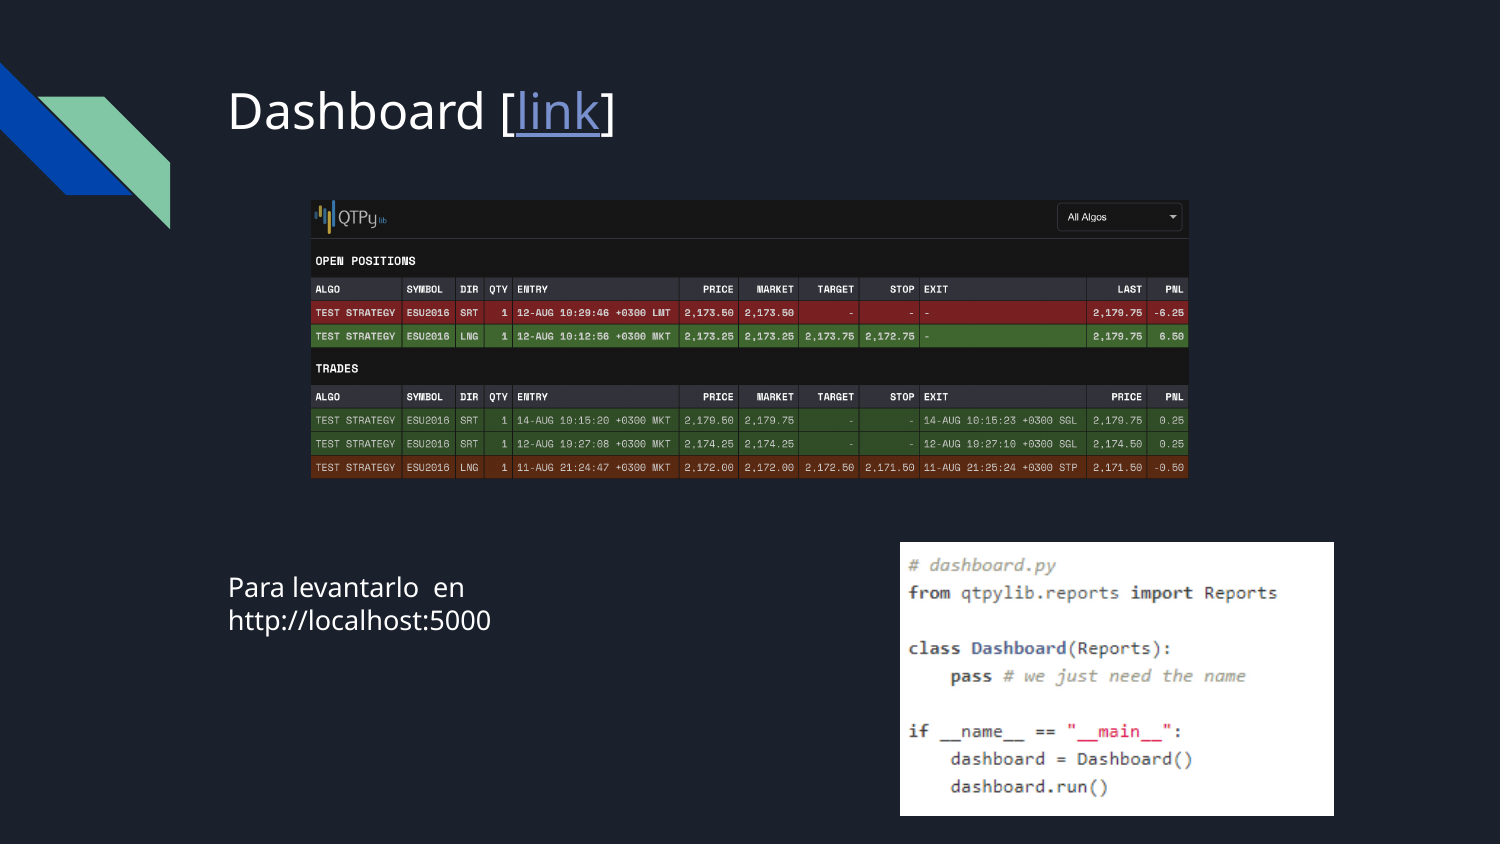

# Dashboard [link]
Para levantarlo en http://localhost:5000